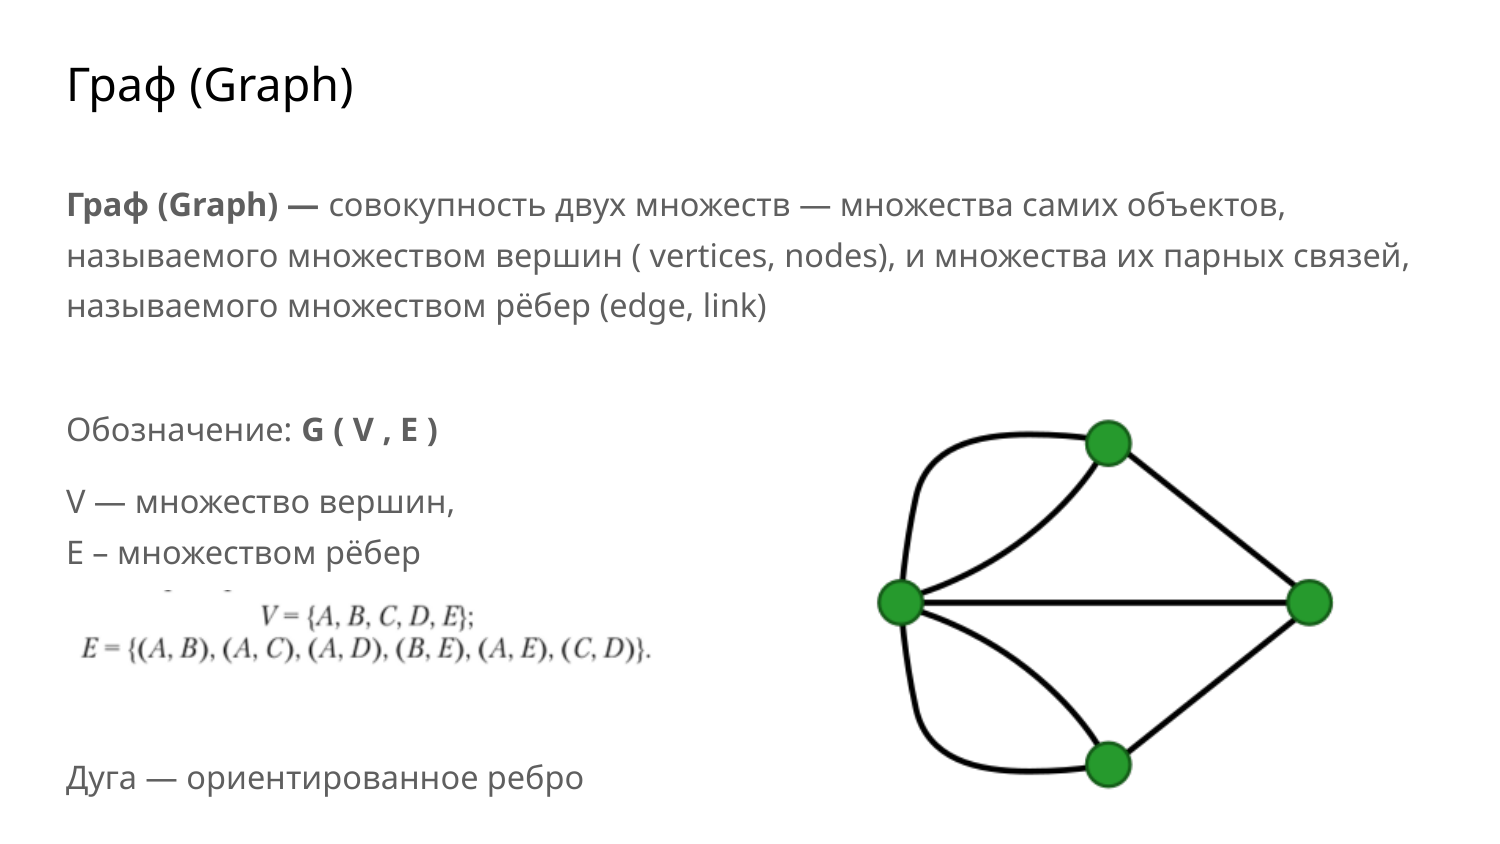

# Граф (Graph)
Граф (Graph) — совокупность двух множеств — множества самих объектов, называемого множеством вершин ( vertices, nodes), и множества их парных связей, называемого множеством рёбер (edge, link)
Обозначение: G ( V , E )
V — множество вершин,
E – множеством рёбер
Дуга — ориентированное ребро